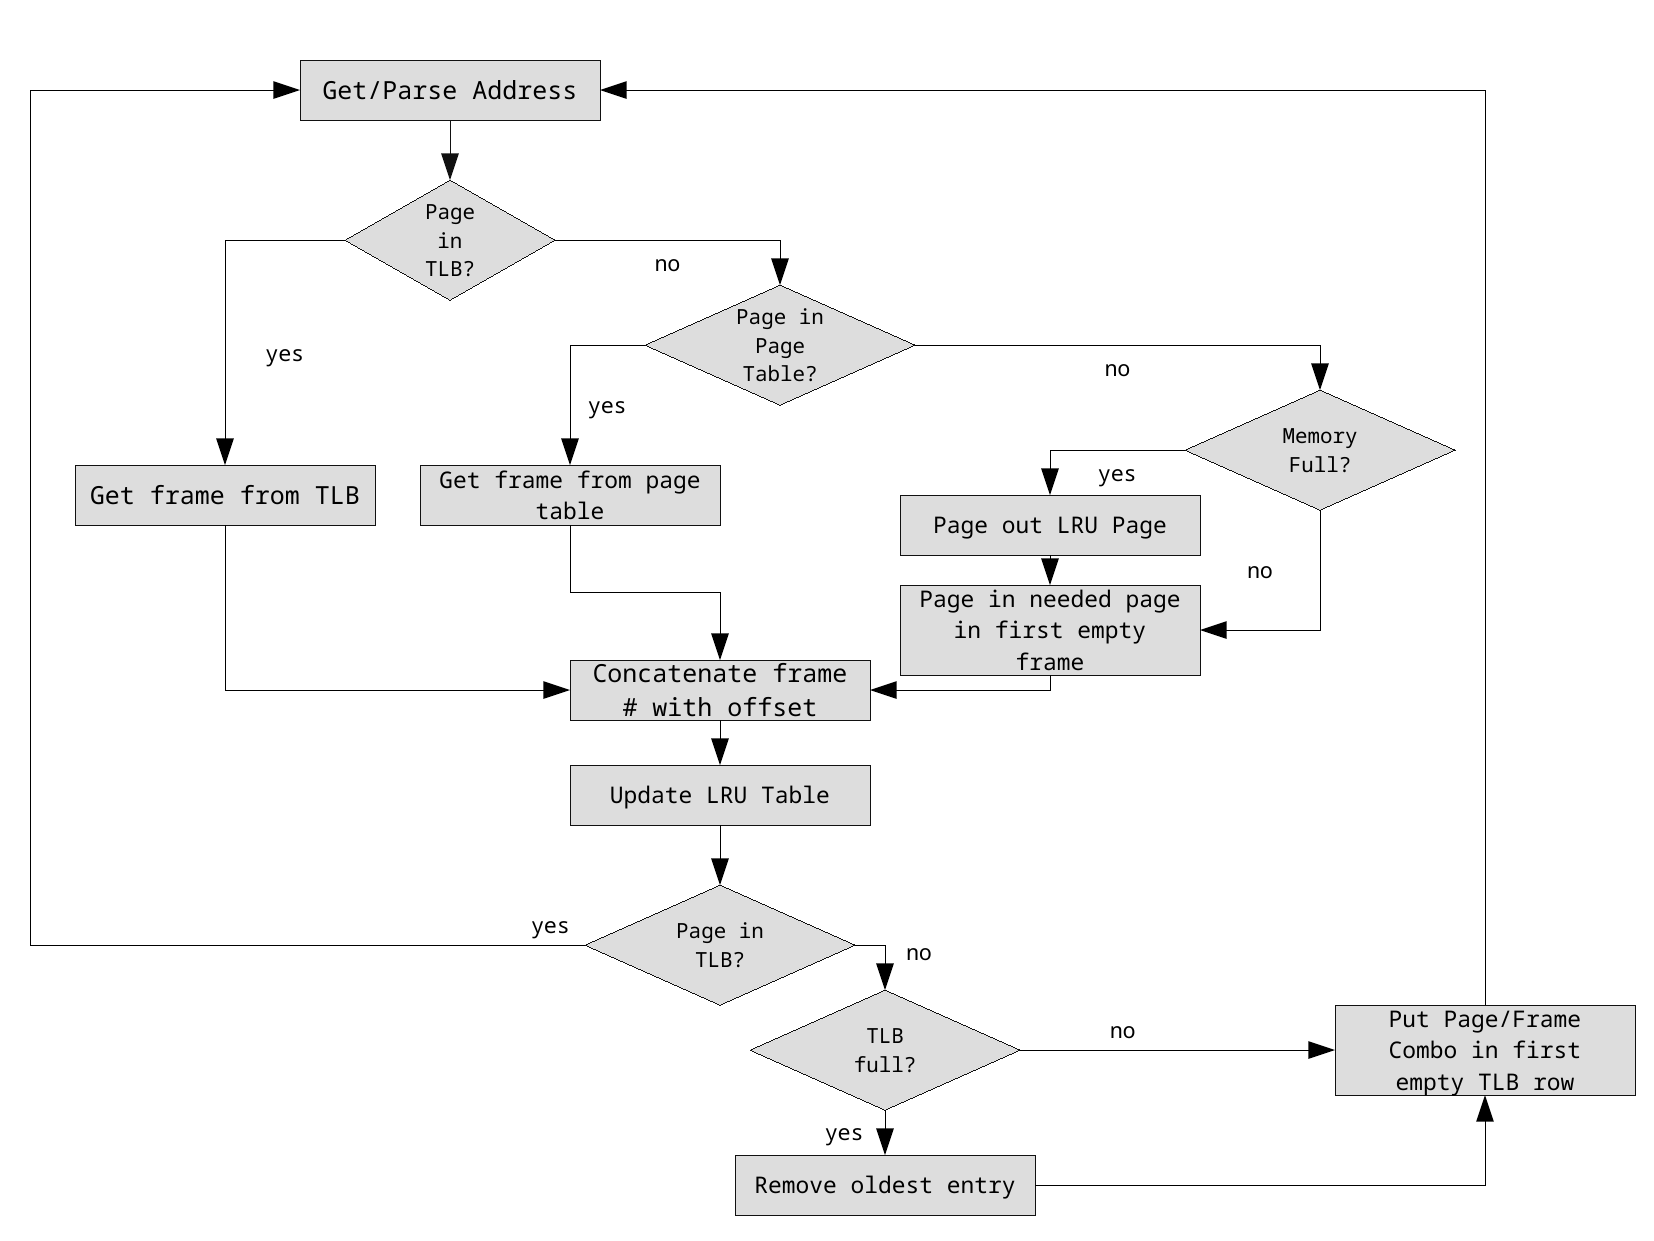

Get/Parse Address
Page in TLB?
Page in Page Table?
Memory Full?
Get frame from TLB
Get frame from page table
Page out LRU Page
Page in needed page in first empty frame
Concatenate frame # with offset
Update LRU Table
Page in TLB?
yes
no
TLB full?
Put Page/Frame Combo in first empty TLB row
no
yes
Remove oldest entry